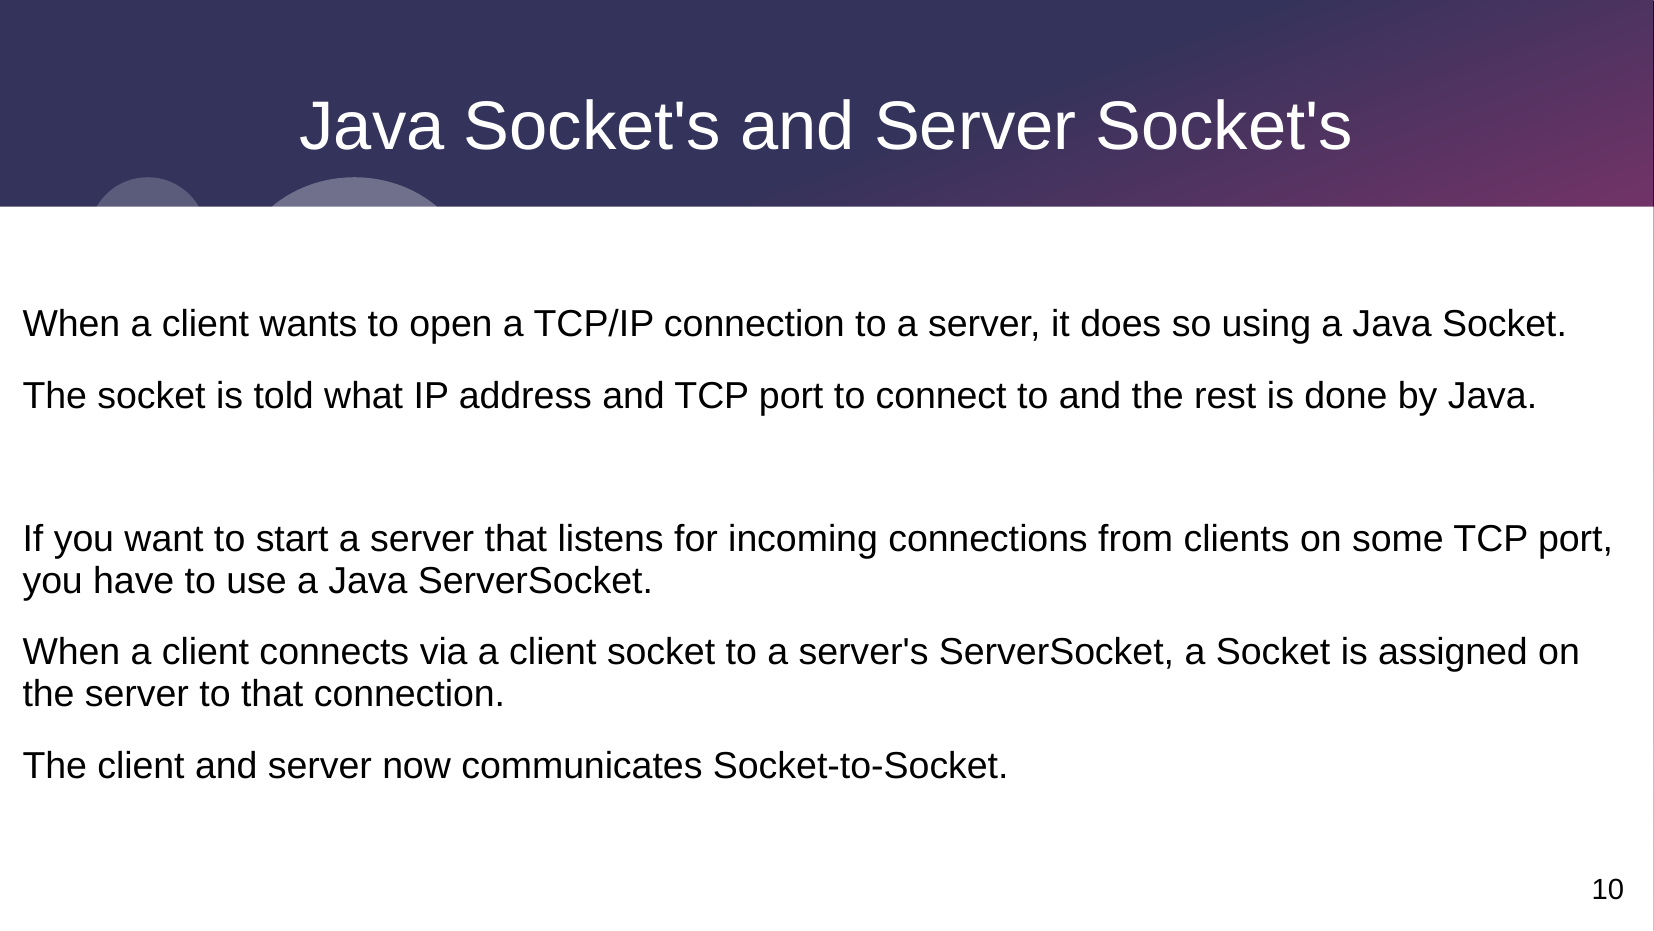

# Java Socket's and Server Socket's
When a client wants to open a TCP/IP connection to a server, it does so using a Java Socket.
The socket is told what IP address and TCP port to connect to and the rest is done by Java.
If you want to start a server that listens for incoming connections from clients on some TCP port, you have to use a Java ServerSocket.
When a client connects via a client socket to a server's ServerSocket, a Socket is assigned on the server to that connection.
The client and server now communicates Socket-to-Socket.